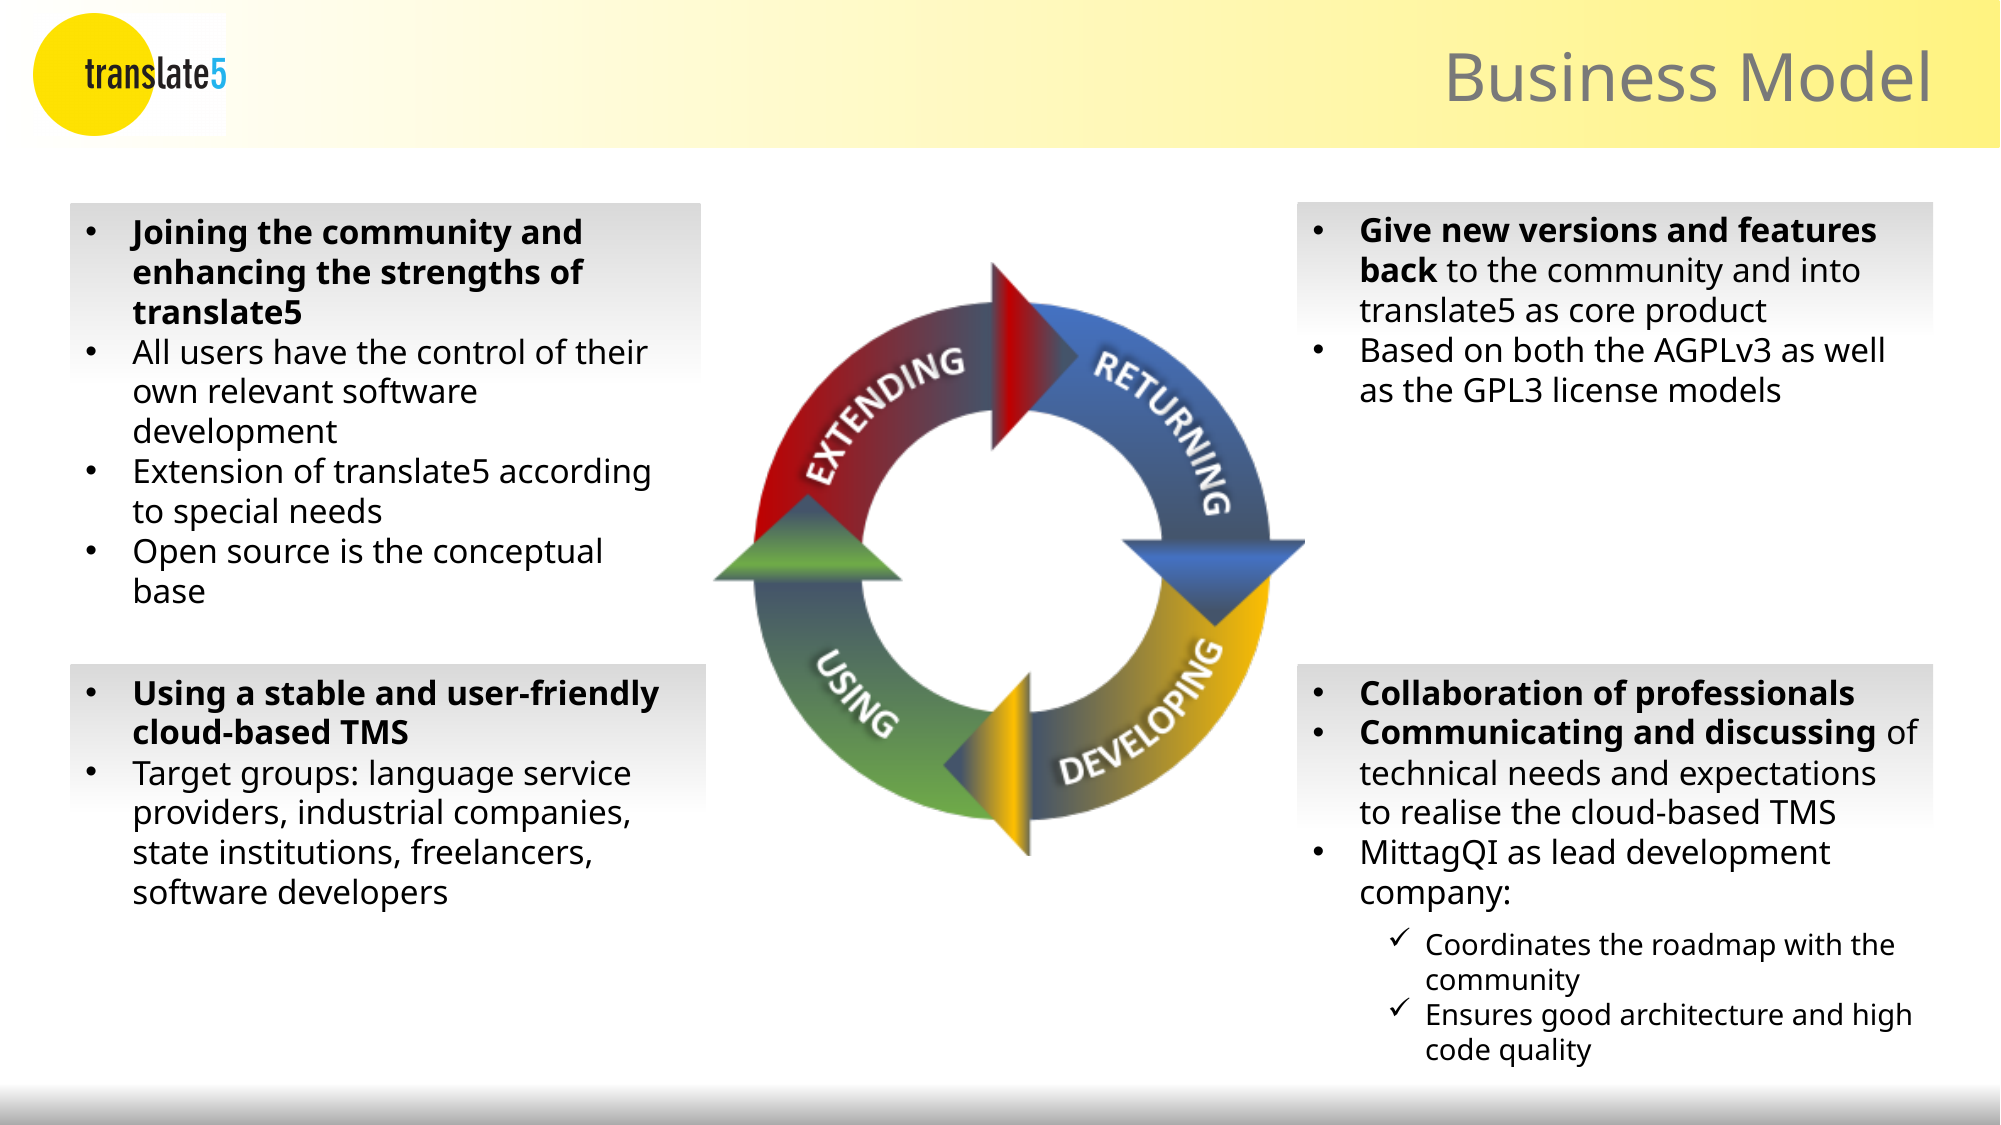

# Business Model
Give new versions and features back to the community and into translate5 as core product
Based on both the AGPLv3 as well as the GPL3 license models
Joining the community and enhancing the strengths of translate5
All users have the control of their own relevant software development
Extension of translate5 according to special needs
Open source is the conceptual base
Using a stable and user-friendly cloud-based TMS
Target groups: language service providers, industrial companies, state institutions, freelancers, software developers
Collaboration of professionals
Communicating and discussing of technical needs and expectations to realise the cloud-based TMS
MittagQI as lead development company:
Coordinates the roadmap with the community
Ensures good architecture and high code quality